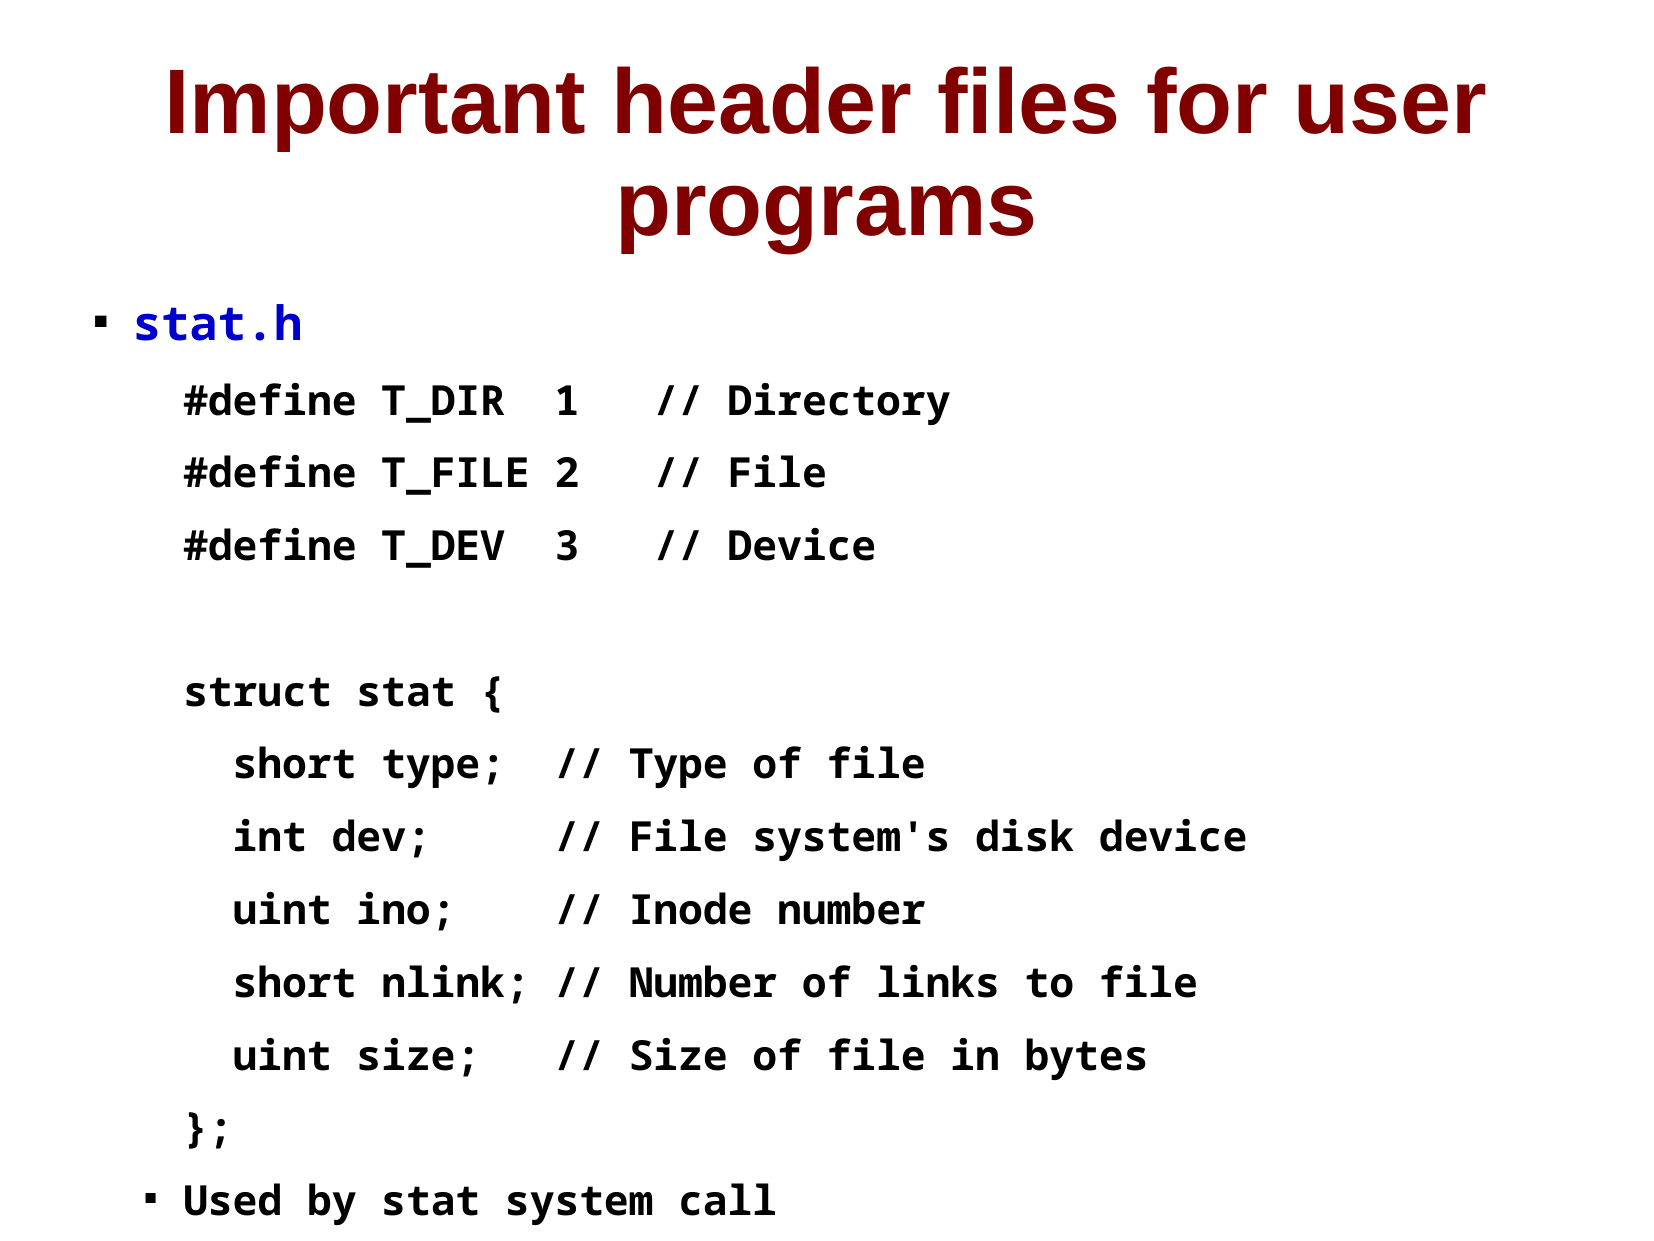

# Important header files for user programs
stat.h
#define T_DIR 1 // Directory
#define T_FILE 2 // File
#define T_DEV 3 // Device
struct stat {
 short type; // Type of file
 int dev; // File system's disk device
 uint ino; // Inode number
 short nlink; // Number of links to file
 uint size; // Size of file in bytes
};
Used by stat system call